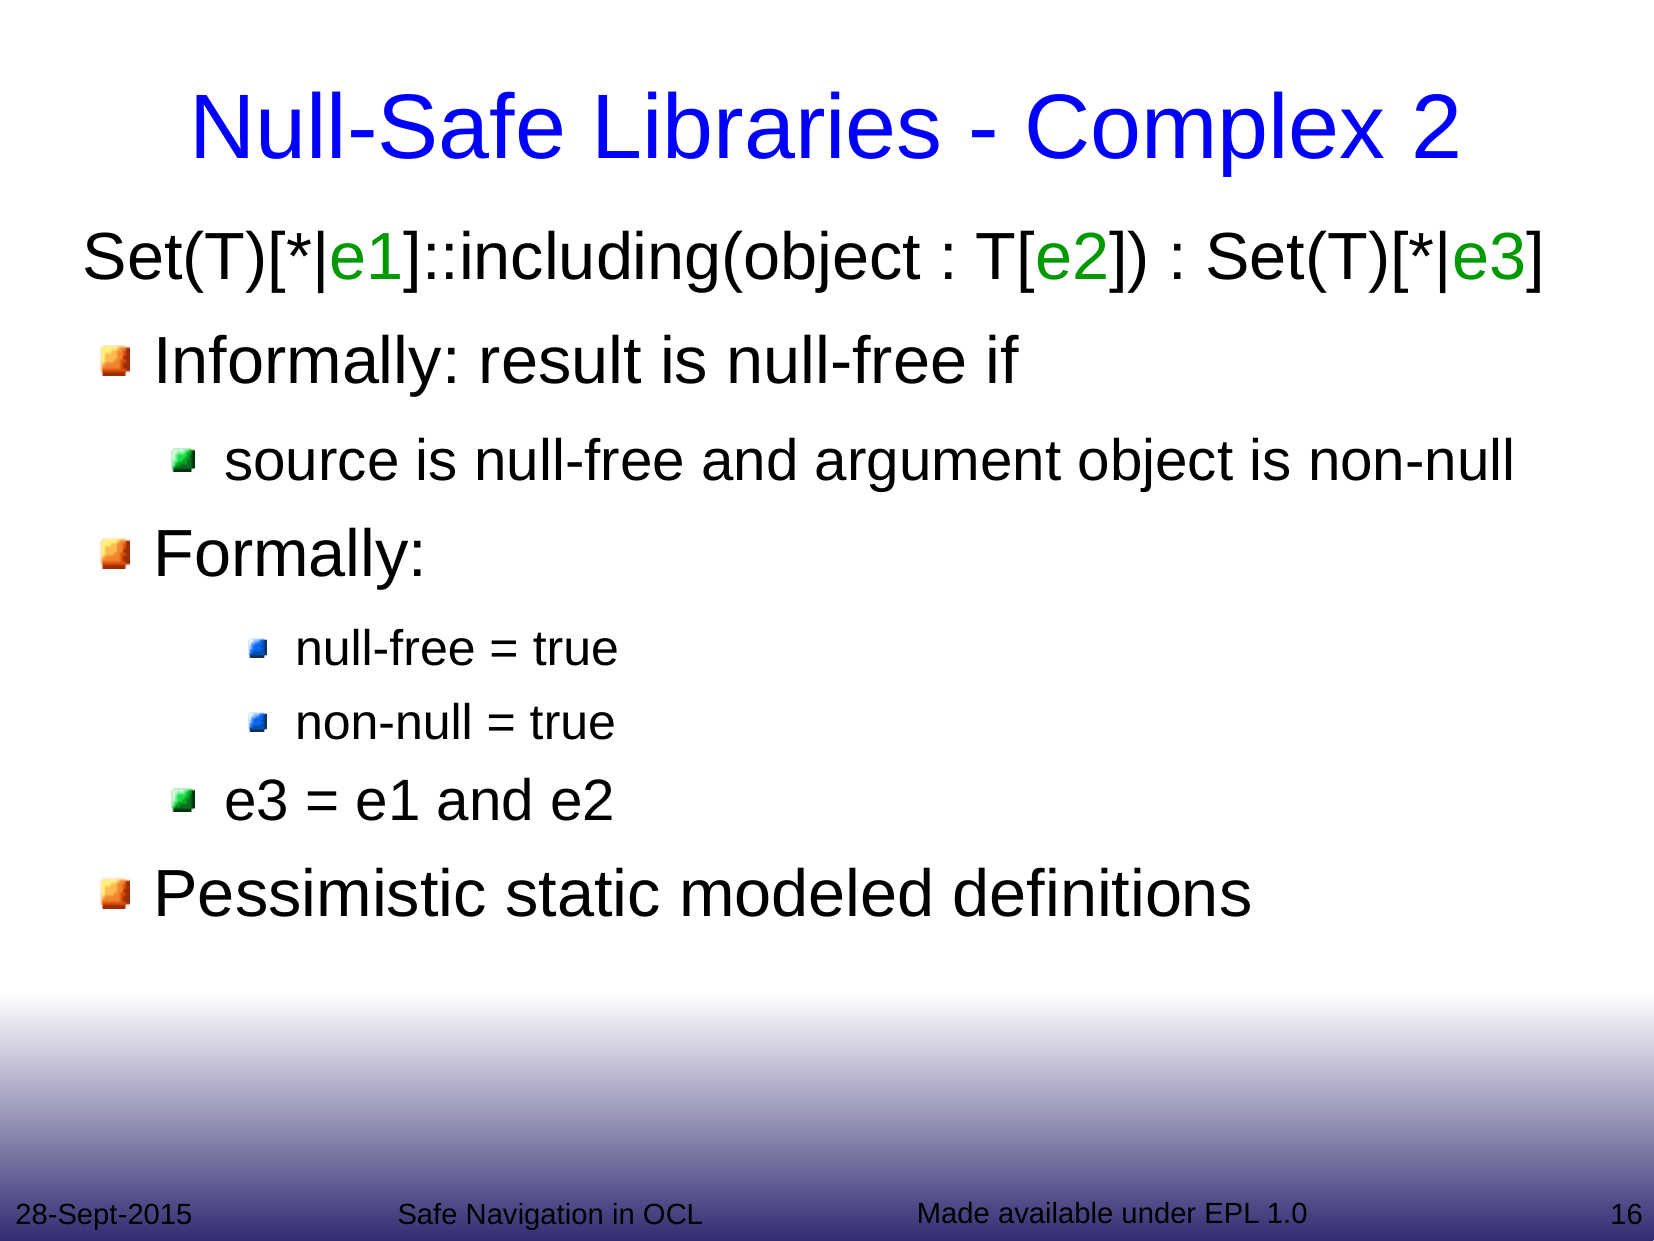

# Null-Safe Libraries - Complex 2
Set(T)[*|e1]::including(object : T[e2]) : Set(T)[*|e3]
Informally: result is null-free if
source is null-free and argument object is non-null
Formally:
null-free = true
non-null = true
e3 = e1 and e2
Pessimistic static modeled definitions
28-Sept-2015
Safe Navigation in OCL
16